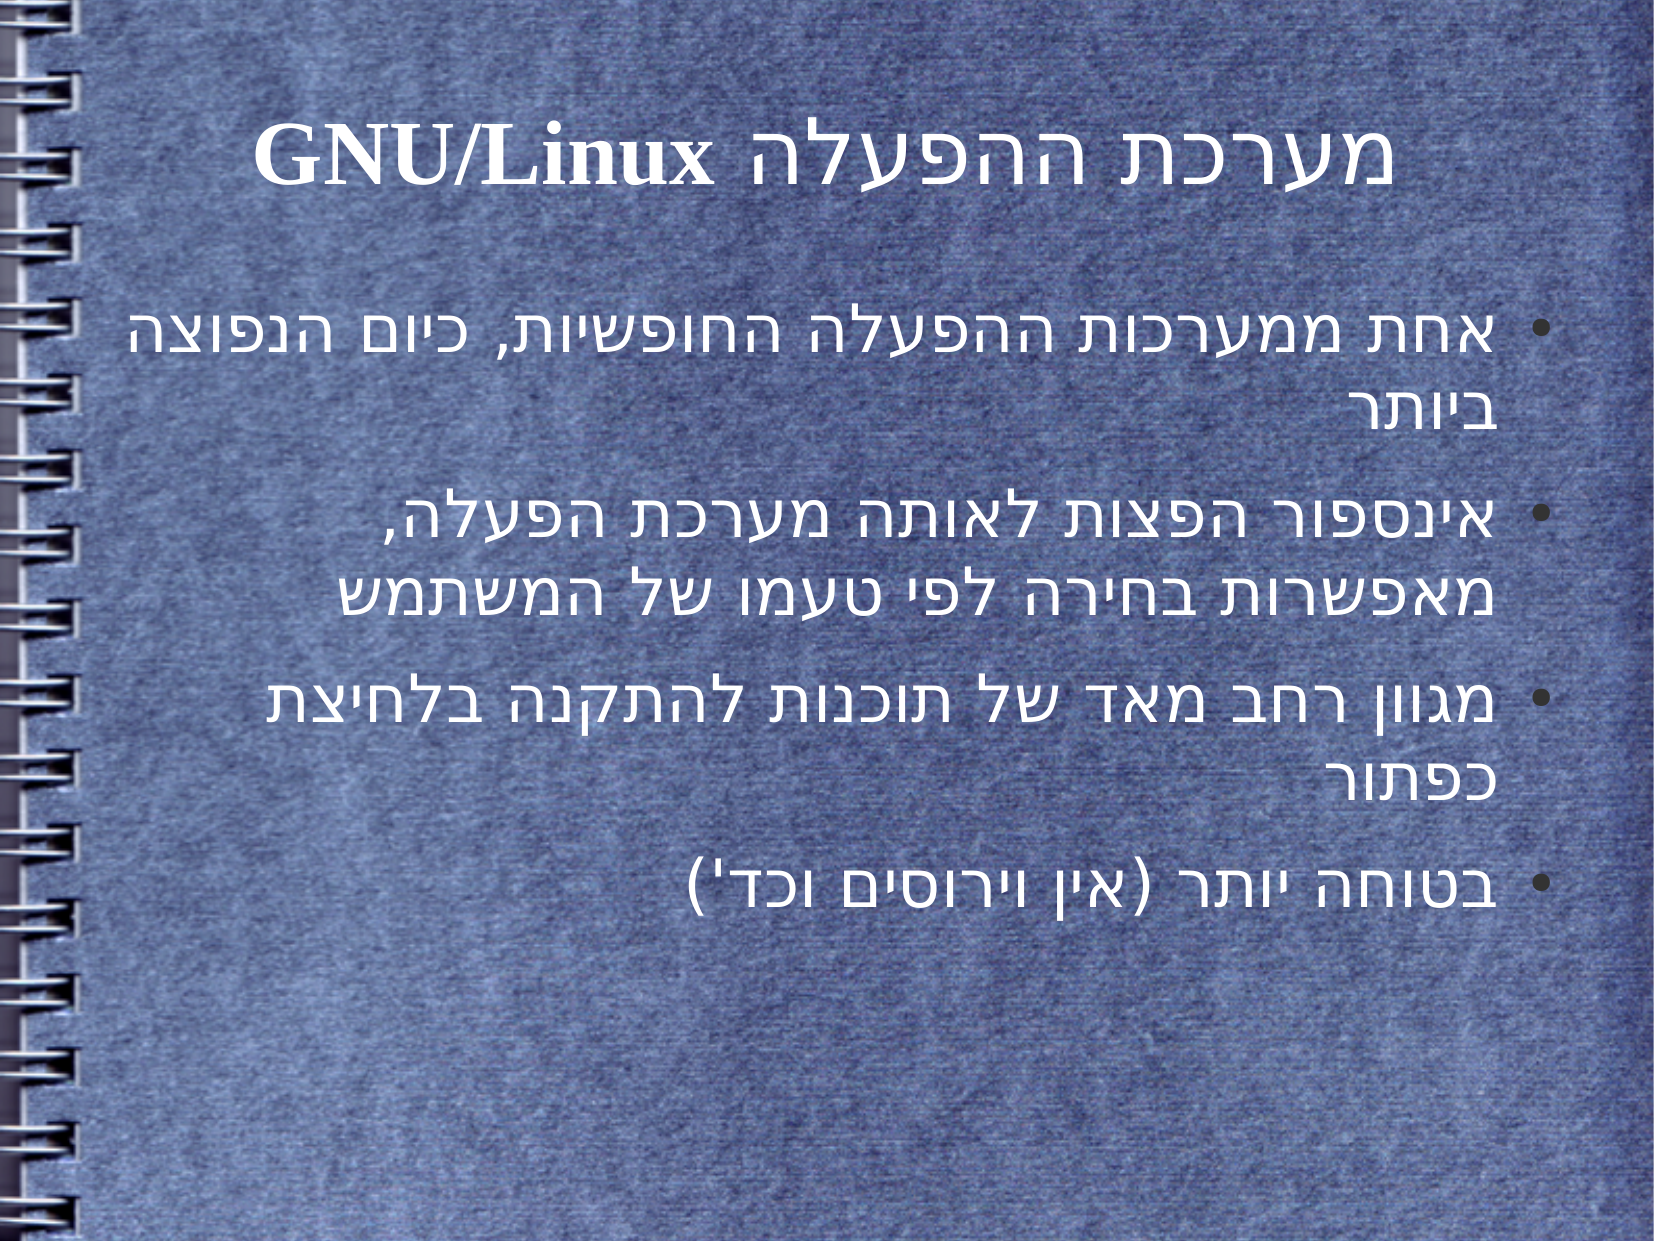

# מערכת ההפעלה GNU/Linux
אחת ממערכות ההפעלה החופשיות, כיום הנפוצה ביותר
אינספור הפצות לאותה מערכת הפעלה, מאפשרות בחירה לפי טעמו של המשתמש
מגוון רחב מאד של תוכנות להתקנה בלחיצת כפתור
בטוחה יותר (אין וירוסים וכד')